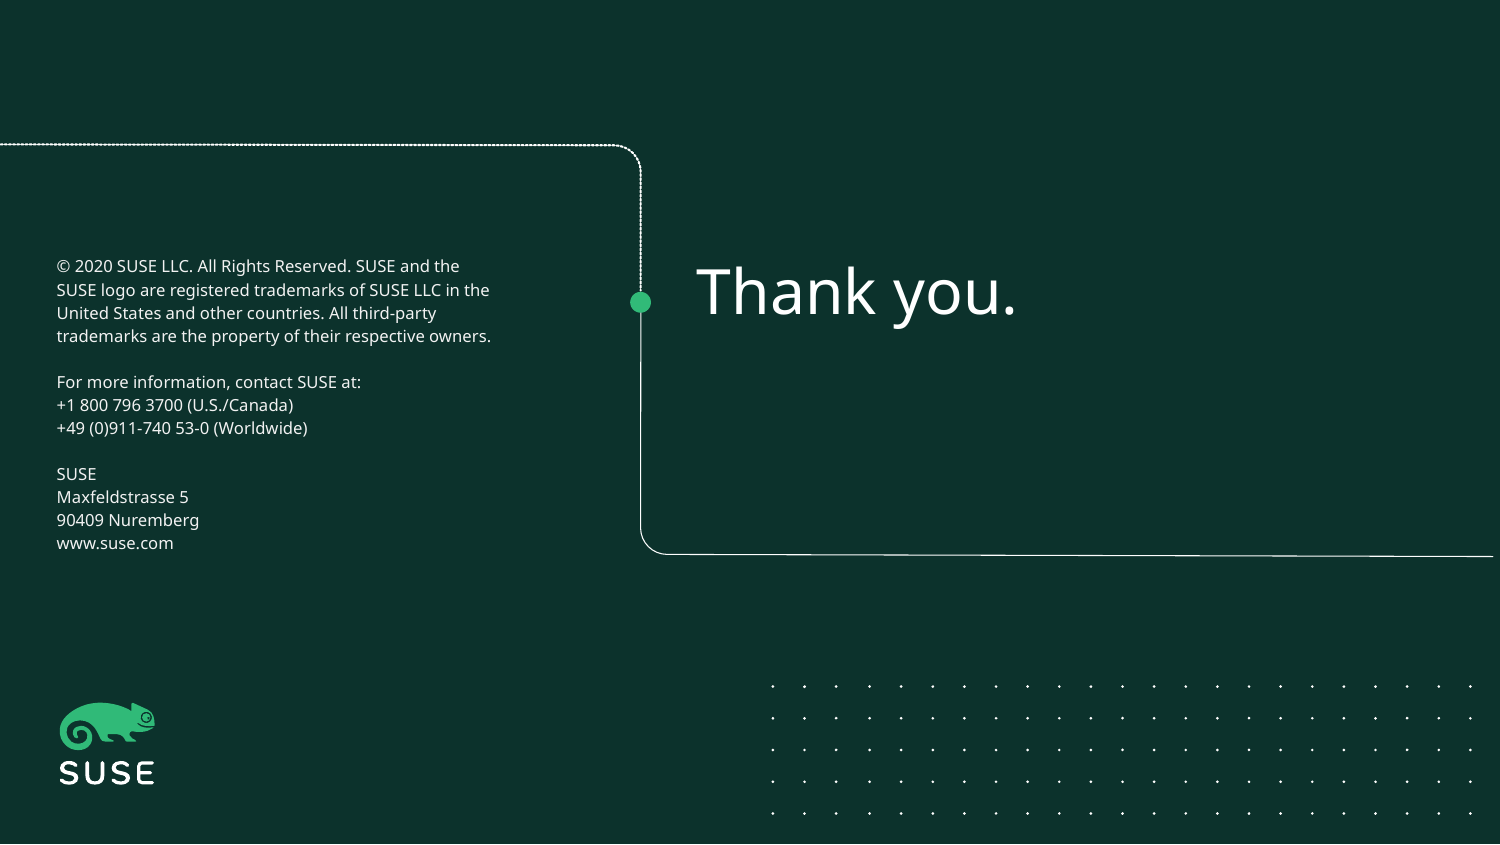

# Thank you.
© 2020 SUSE LLC. All Rights Reserved. SUSE and the SUSE logo are registered trademarks of SUSE LLC in the United States and other countries. All third-party trademarks are the property of their respective owners.
For more information, contact SUSE at:
+1 800 796 3700 (U.S./Canada)
+49 (0)911-740 53-0 (Worldwide)
SUSE
Maxfeldstrasse 5
90409 Nuremberg
www.suse.com